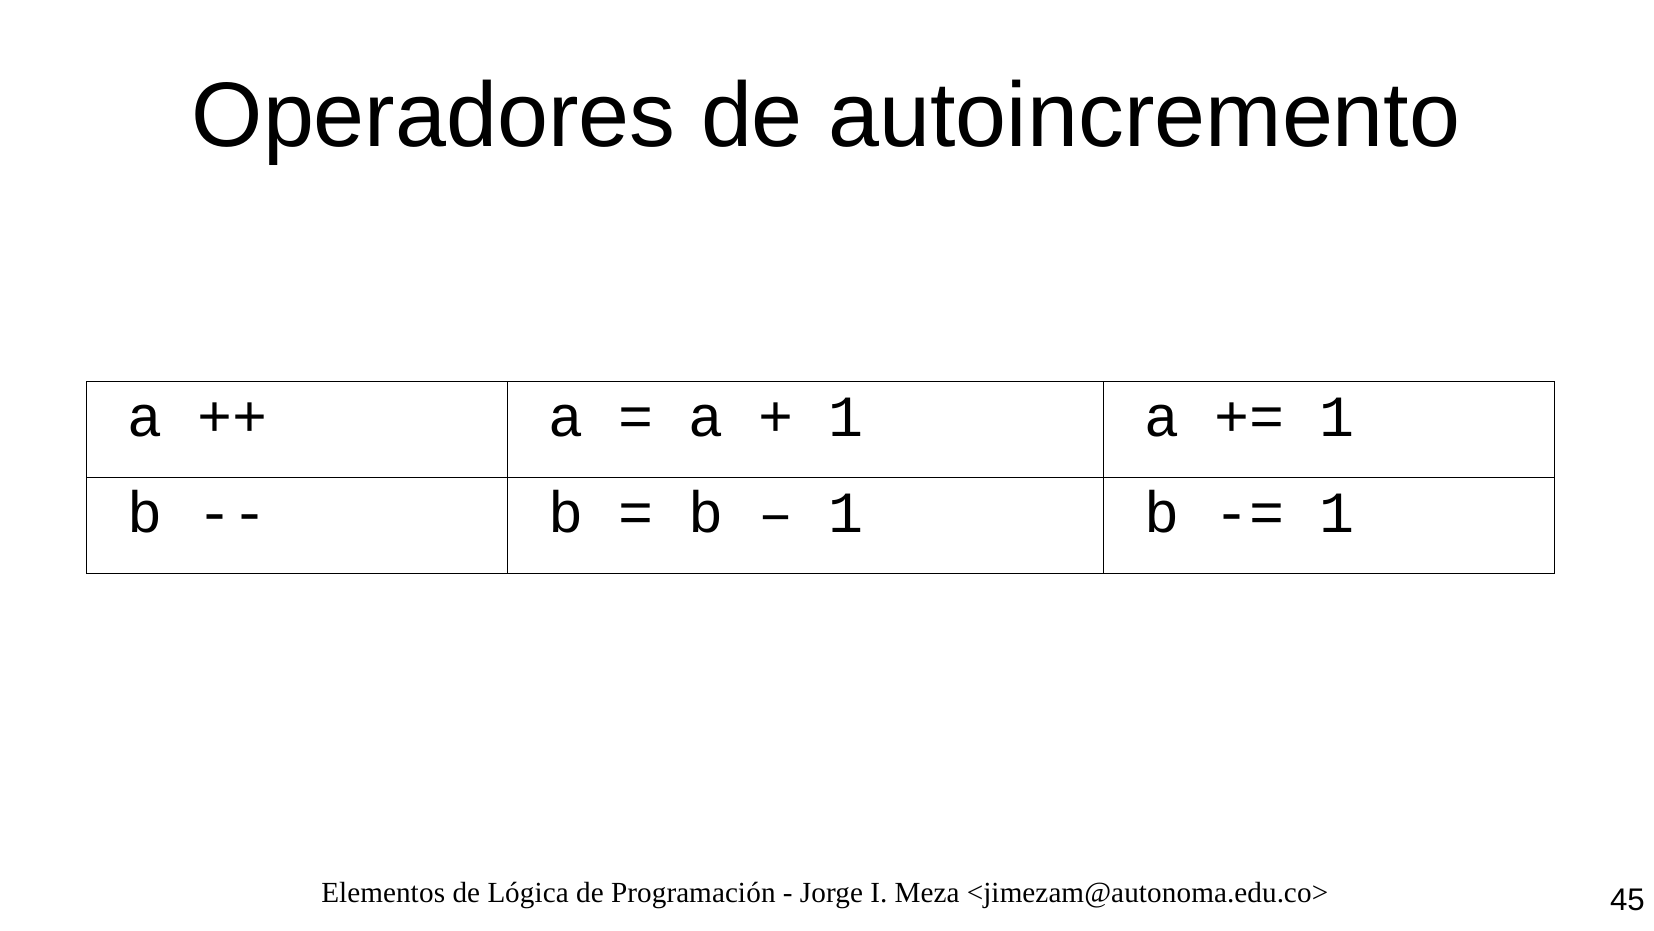

# Operadores de autoincremento
| a ++ | a = a + 1 | a += 1 |
| --- | --- | --- |
| b -- | b = b – 1 | b -= 1 |
Elementos de Lógica de Programación - Jorge I. Meza <jimezam@autonoma.edu.co>